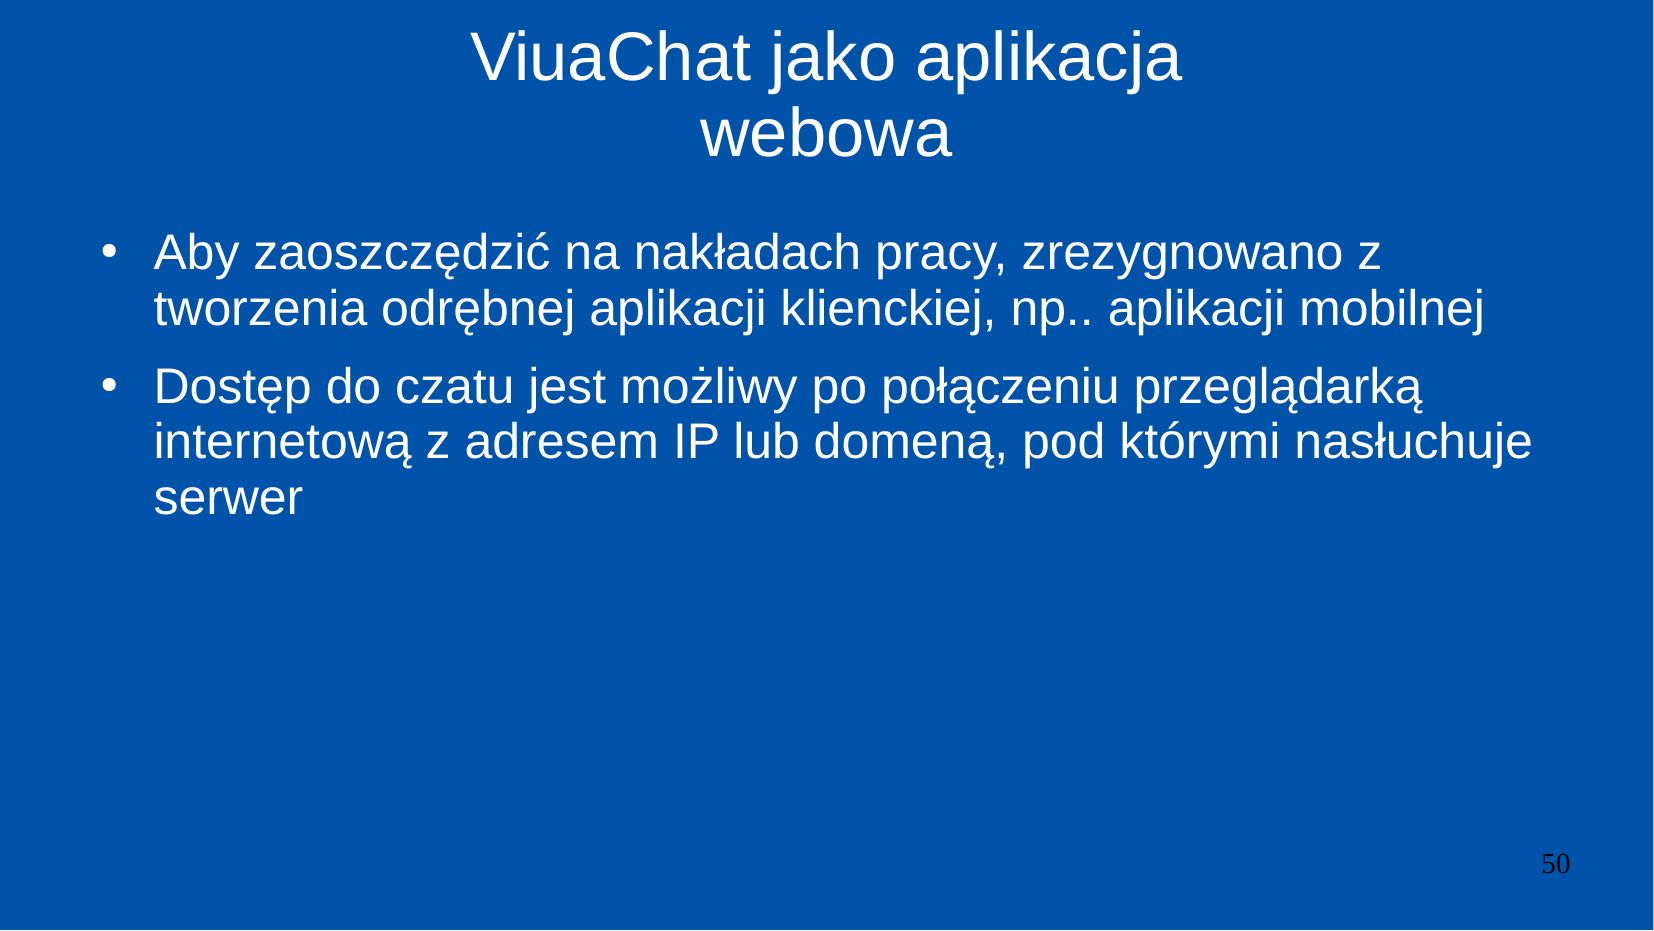

# ViuaChat jako aplikacja webowa
Aby zaoszczędzić na nakładach pracy, zrezygnowano z tworzenia odrębnej aplikacji klienckiej, np.. aplikacji mobilnej
Dostęp do czatu jest możliwy po połączeniu przeglądarką internetową z adresem IP lub domeną, pod którymi nasłuchuje serwer
50